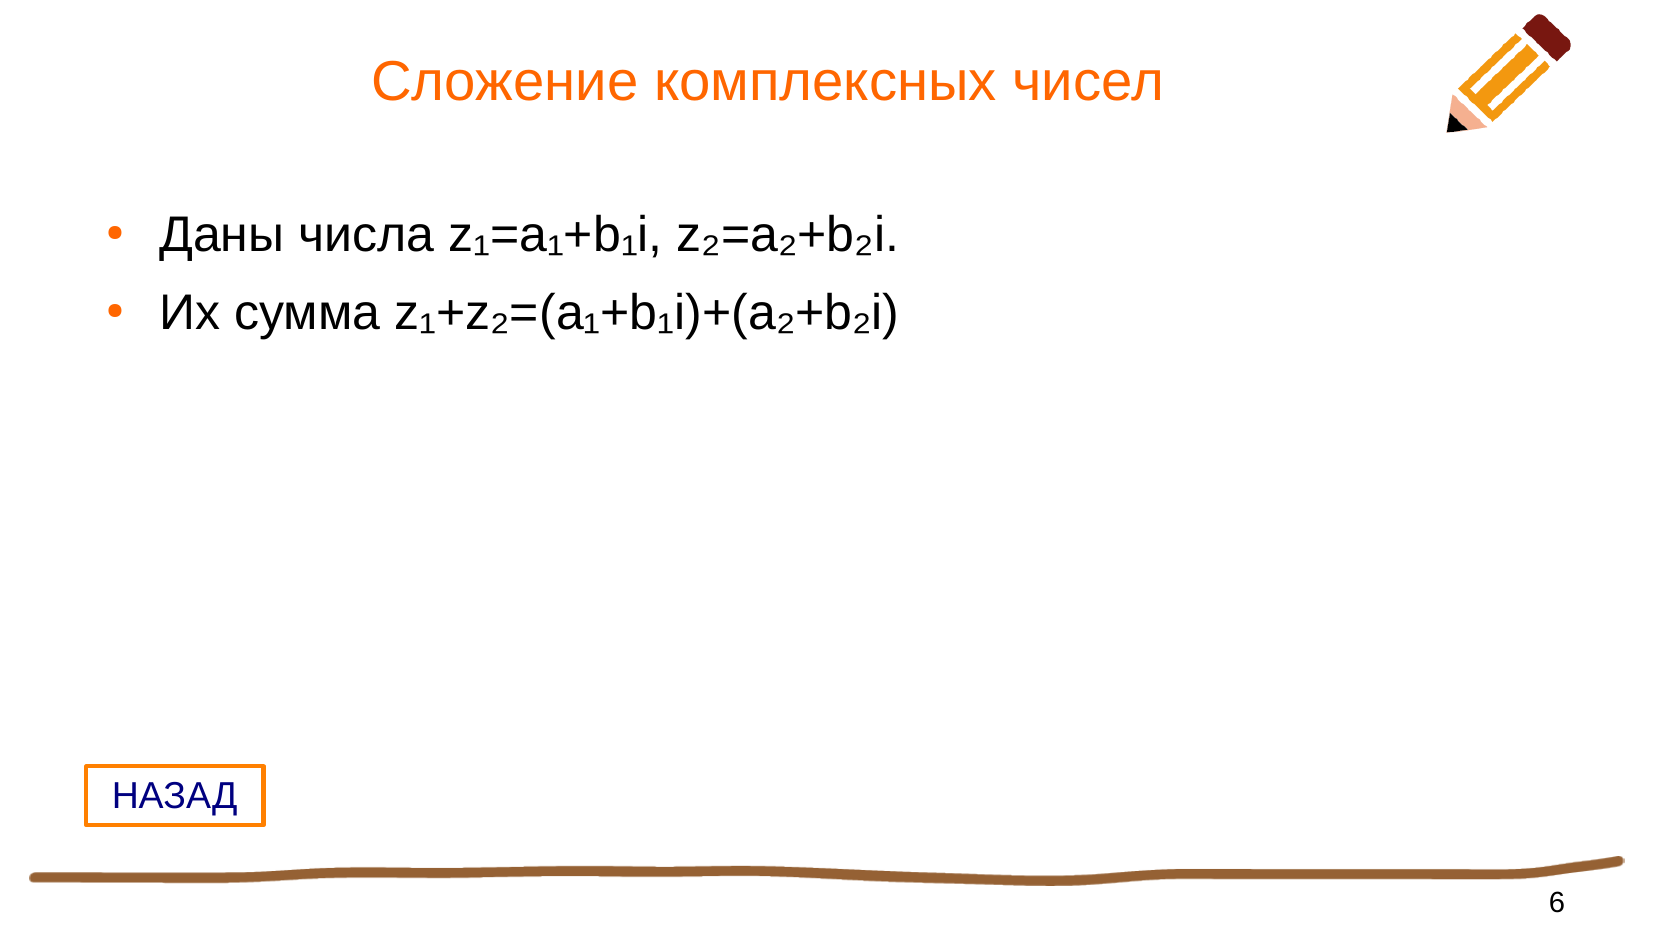

# Сложение комплексных чисел
Даны числа z₁=a₁+b₁i, z₂=a₂+b₂i.
Их сумма z₁+z₂=(a₁+b₁i)+(a₂+b₂i)
НАЗАД
6